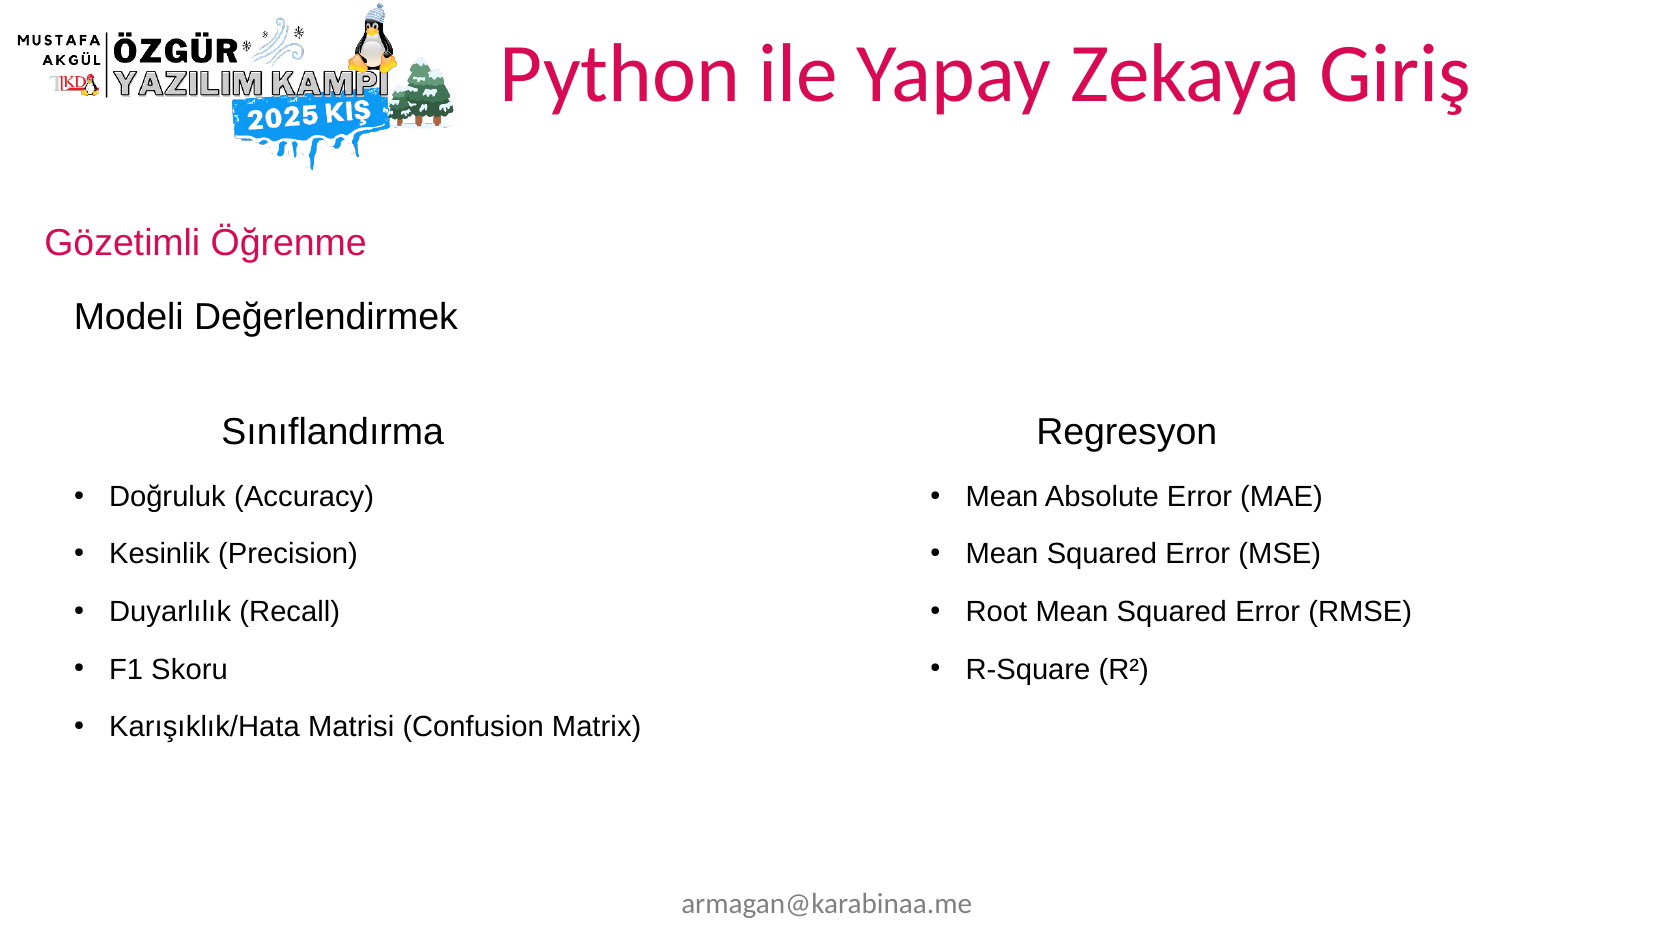

Python ile Yapay Zekaya Giriş
Gözetimli Öğrenme
Modeli Değerlendirmek
Sınıflandırma
Regresyon
Doğruluk (Accuracy)
Kesinlik (Precision)
Duyarlılık (Recall)
F1 Skoru
Karışıklık/Hata Matrisi (Confusion Matrix)
Mean Absolute Error (MAE)
Mean Squared Error (MSE)
Root Mean Squared Error (RMSE)
R-Square (R²)
armagan@karabinaa.me